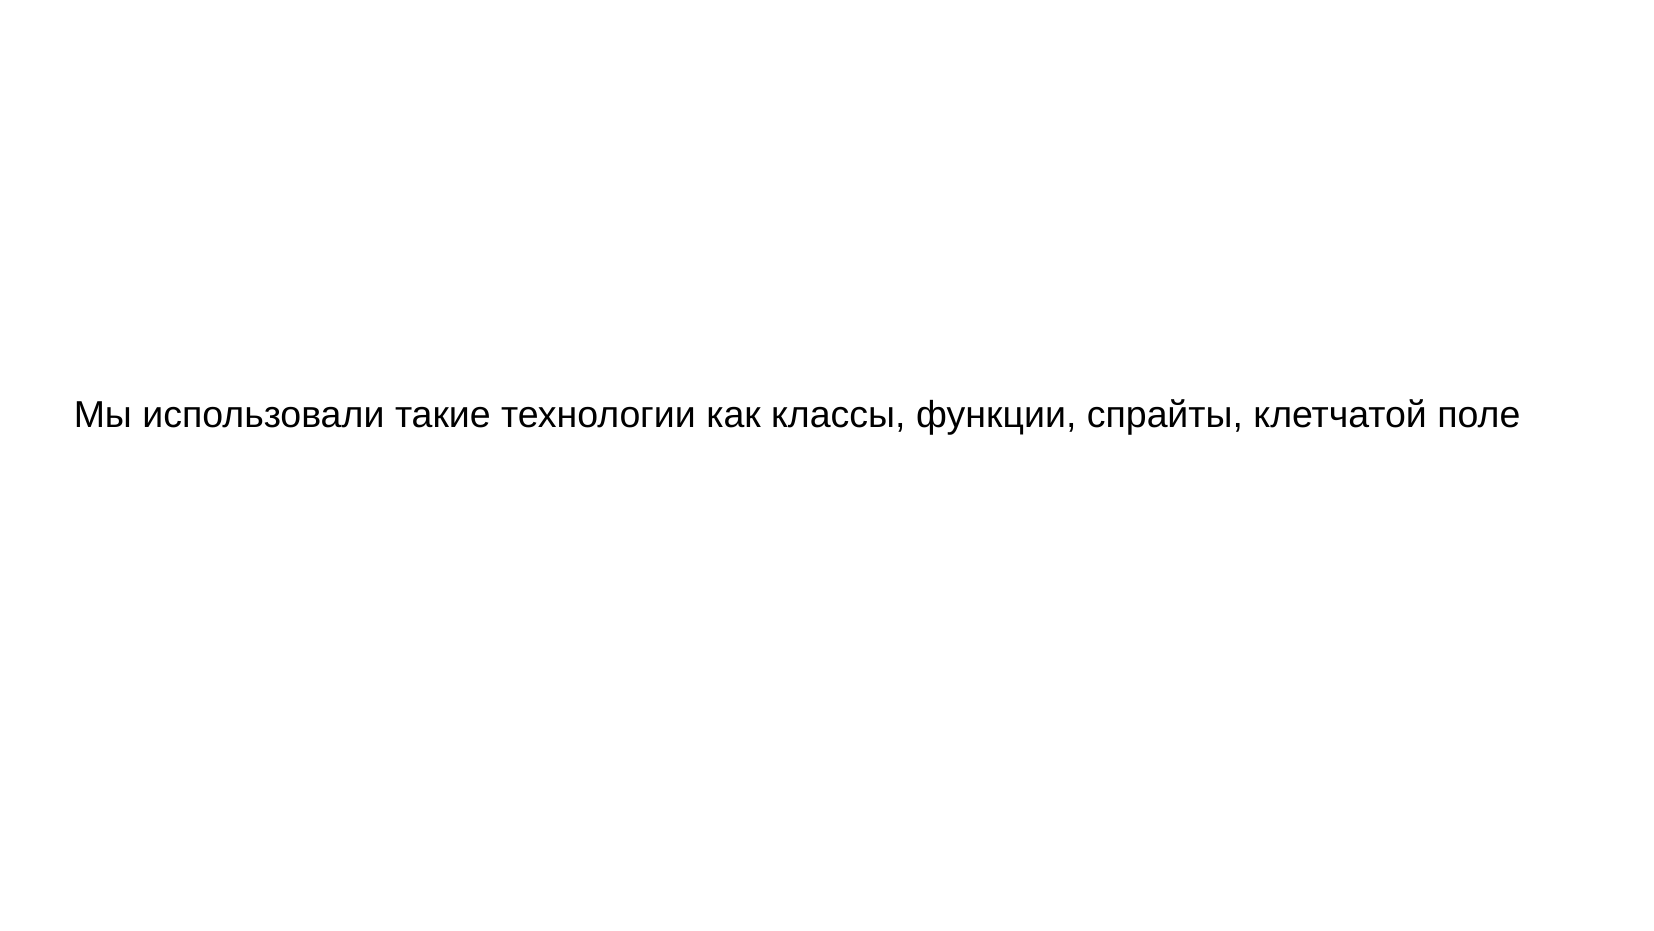

Мы использовали такие технологии как классы, функции, спрайты, клетчатой поле